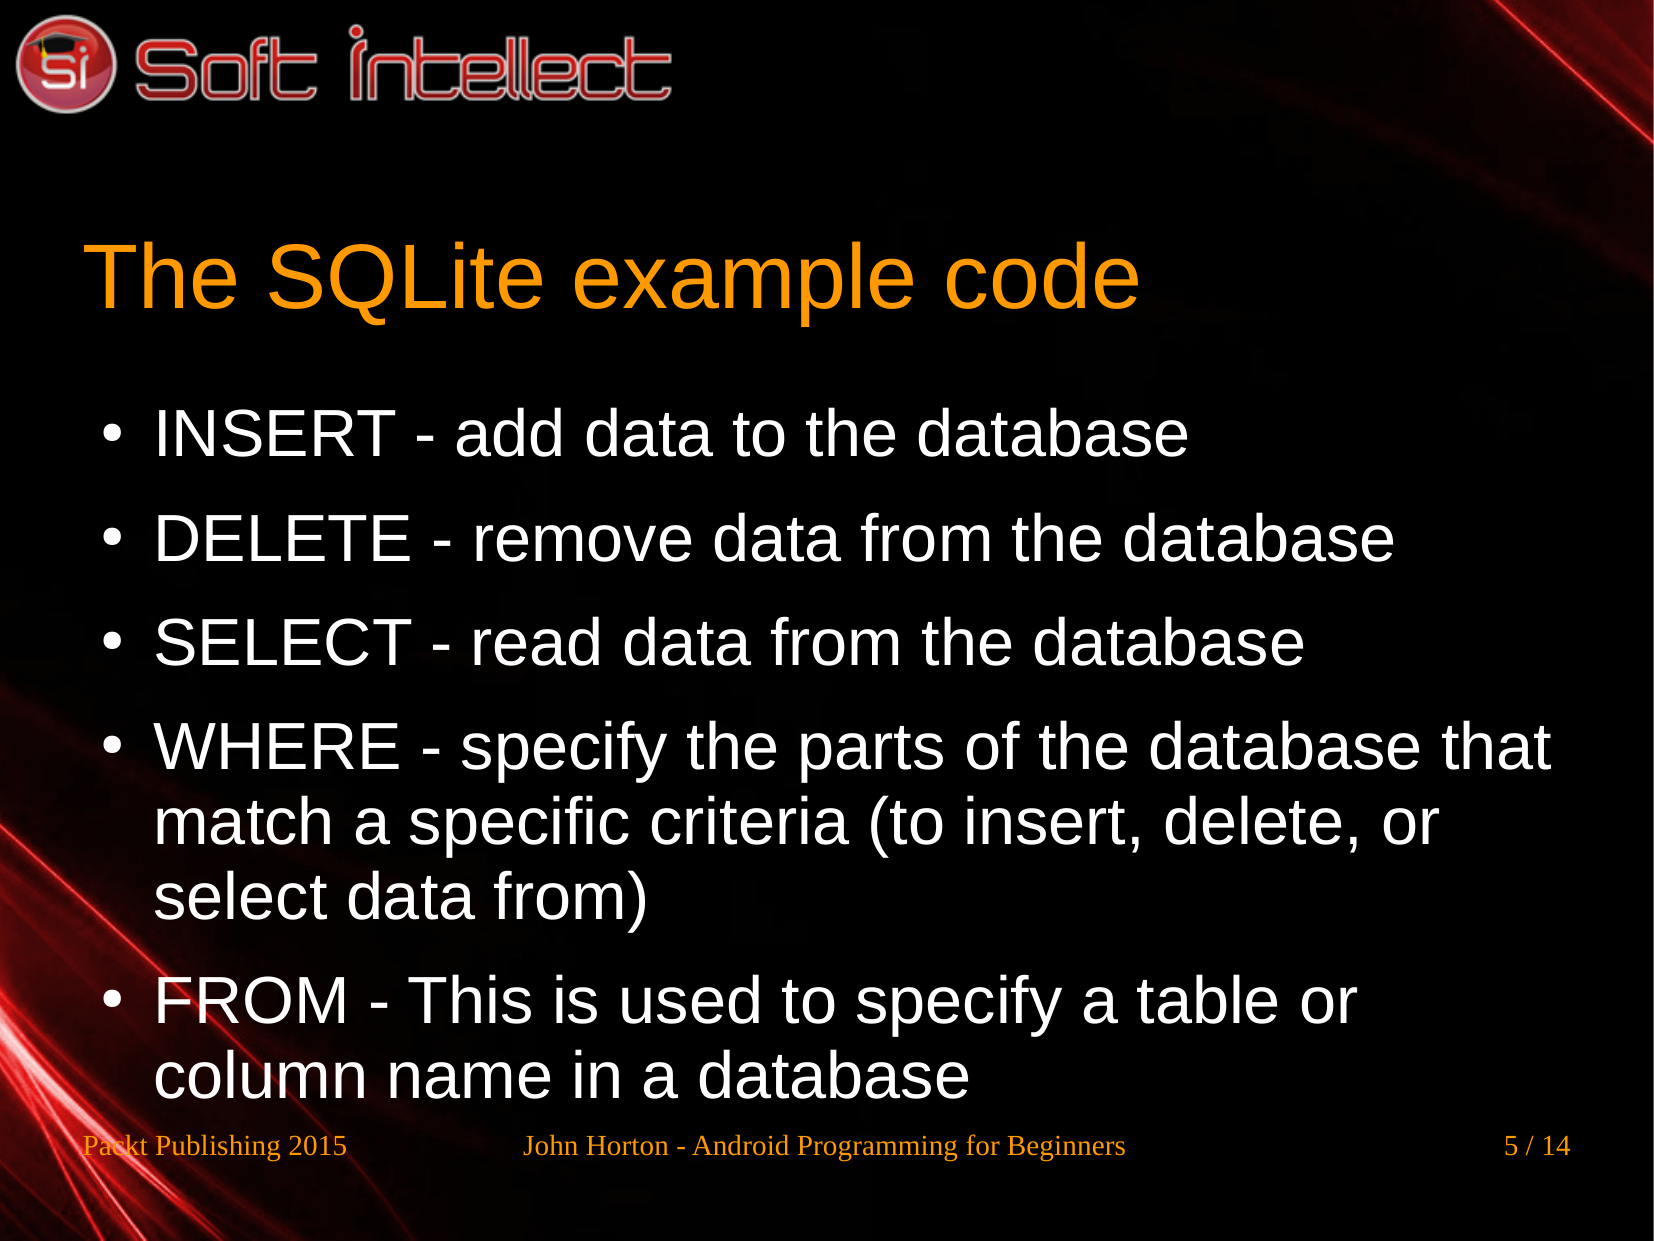

# The SQLite example code
INSERT - add data to the database
DELETE - remove data from the database
SELECT - read data from the database
WHERE - specify the parts of the database that match a specific criteria (to insert, delete, or select data from)
FROM - This is used to specify a table or column name in a database
Packt Publishing 2015
John Horton - Android Programming for Beginners
5